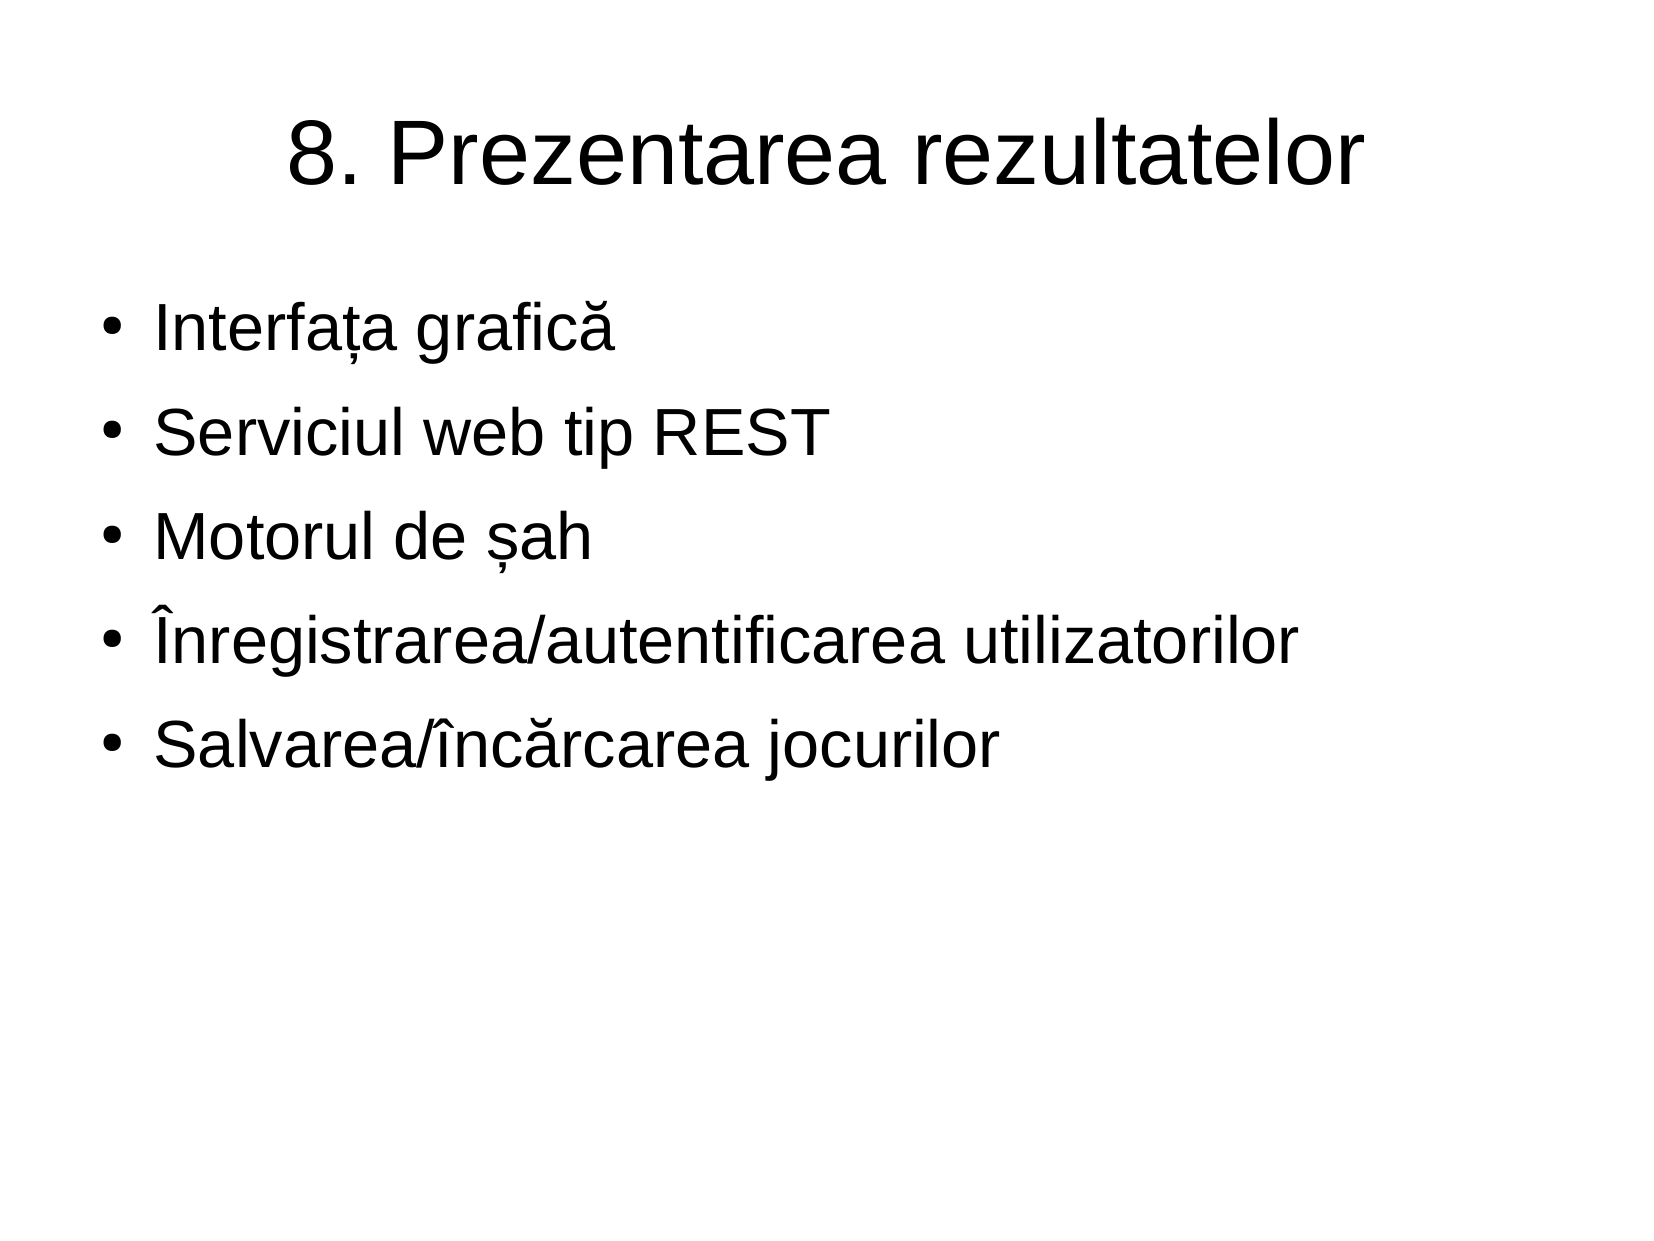

# 8. Prezentarea rezultatelor
Interfața grafică
Serviciul web tip REST
Motorul de șah
Înregistrarea/autentificarea utilizatorilor
Salvarea/încărcarea jocurilor